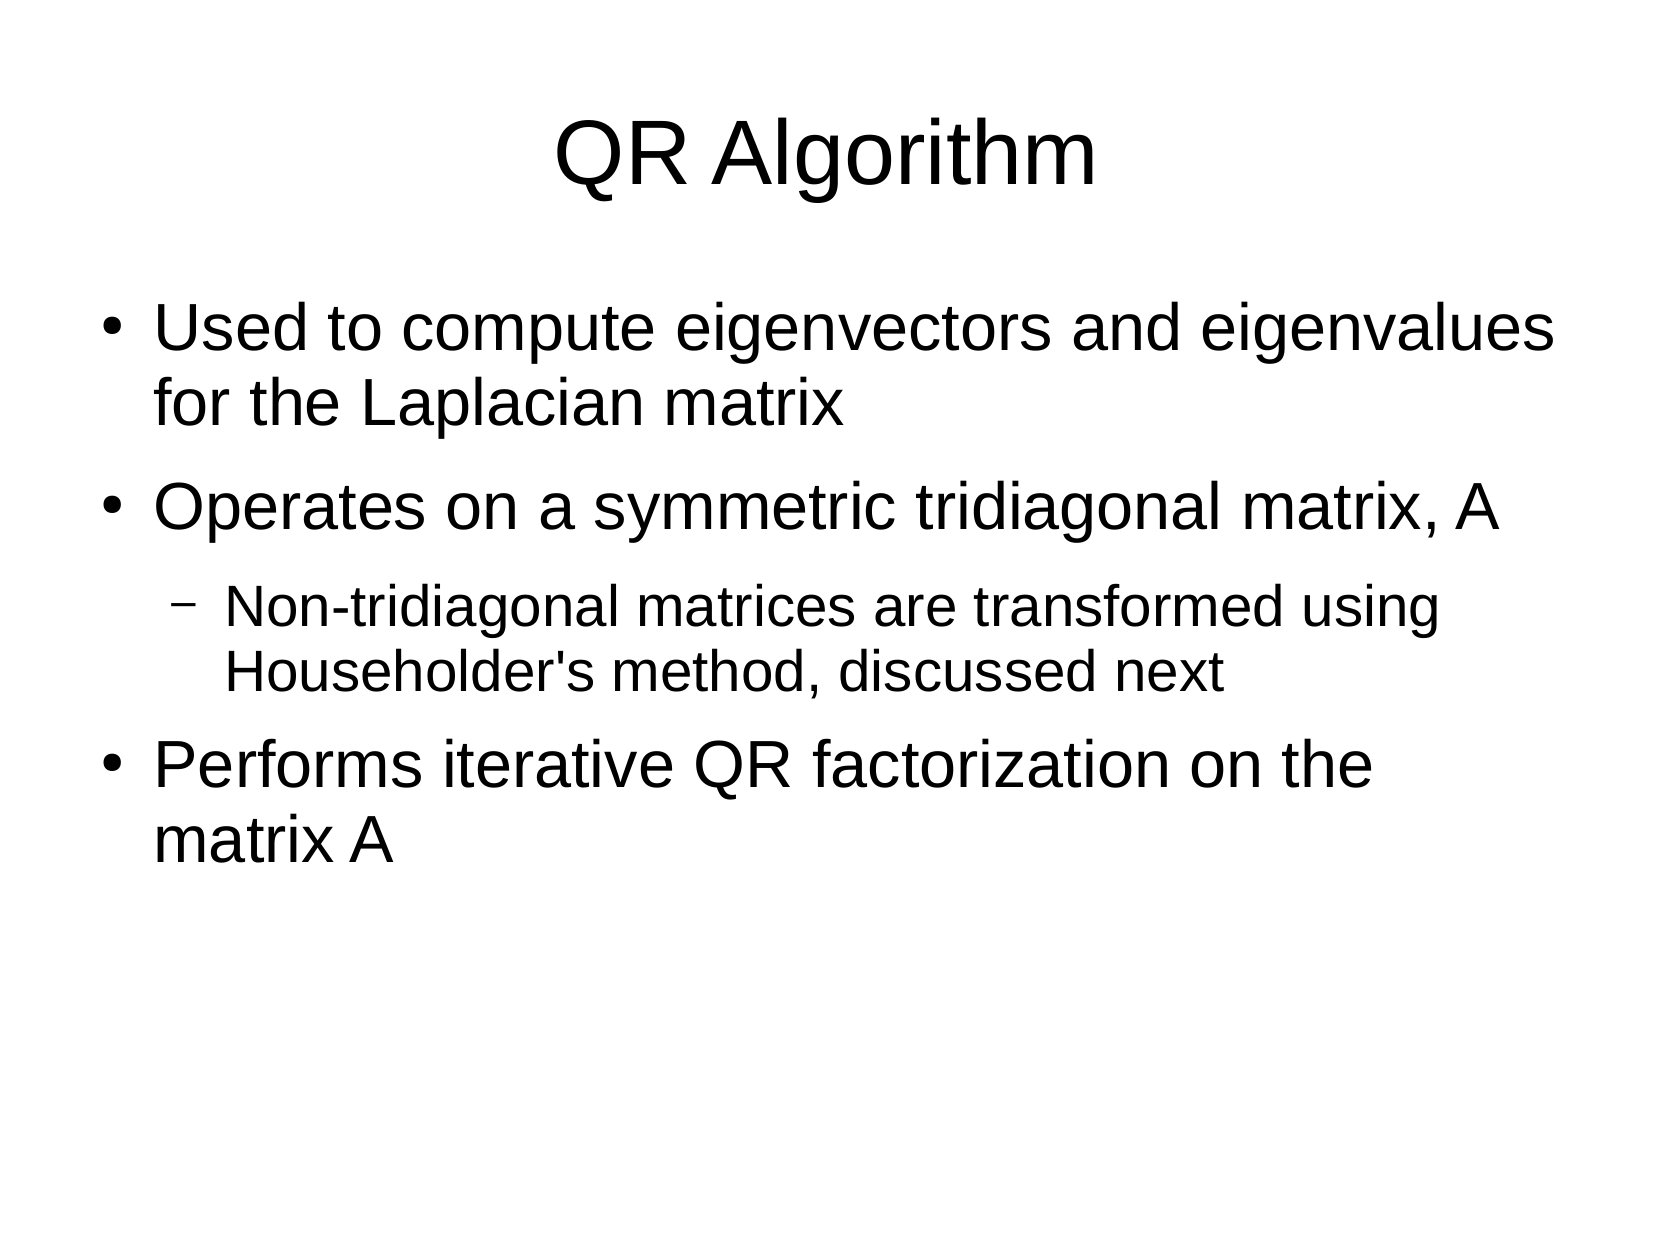

# QR Algorithm
Used to compute eigenvectors and eigenvalues for the Laplacian matrix
Operates on a symmetric tridiagonal matrix, A
Non-tridiagonal matrices are transformed using Householder's method, discussed next
Performs iterative QR factorization on the matrix A